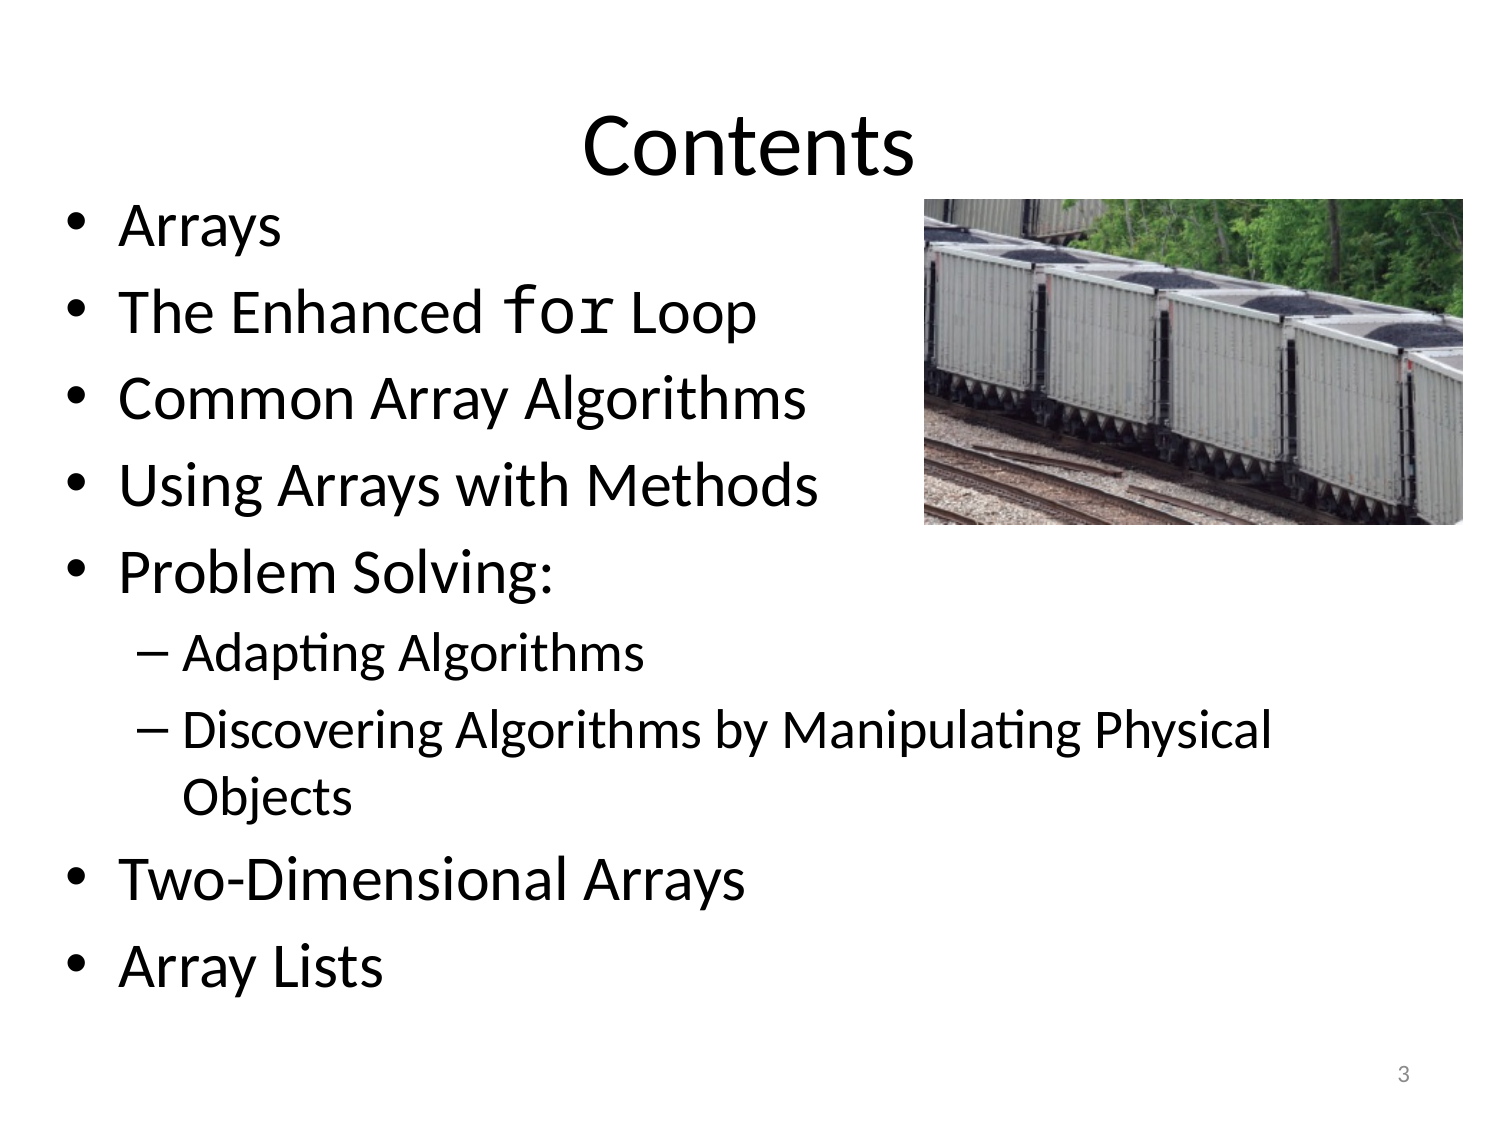

# Contents
Arrays
The Enhanced for Loop
Common Array Algorithms
Using Arrays with Methods
Problem Solving:
Adapting Algorithms
Discovering Algorithms by Manipulating Physical Objects
Two-Dimensional Arrays
Array Lists